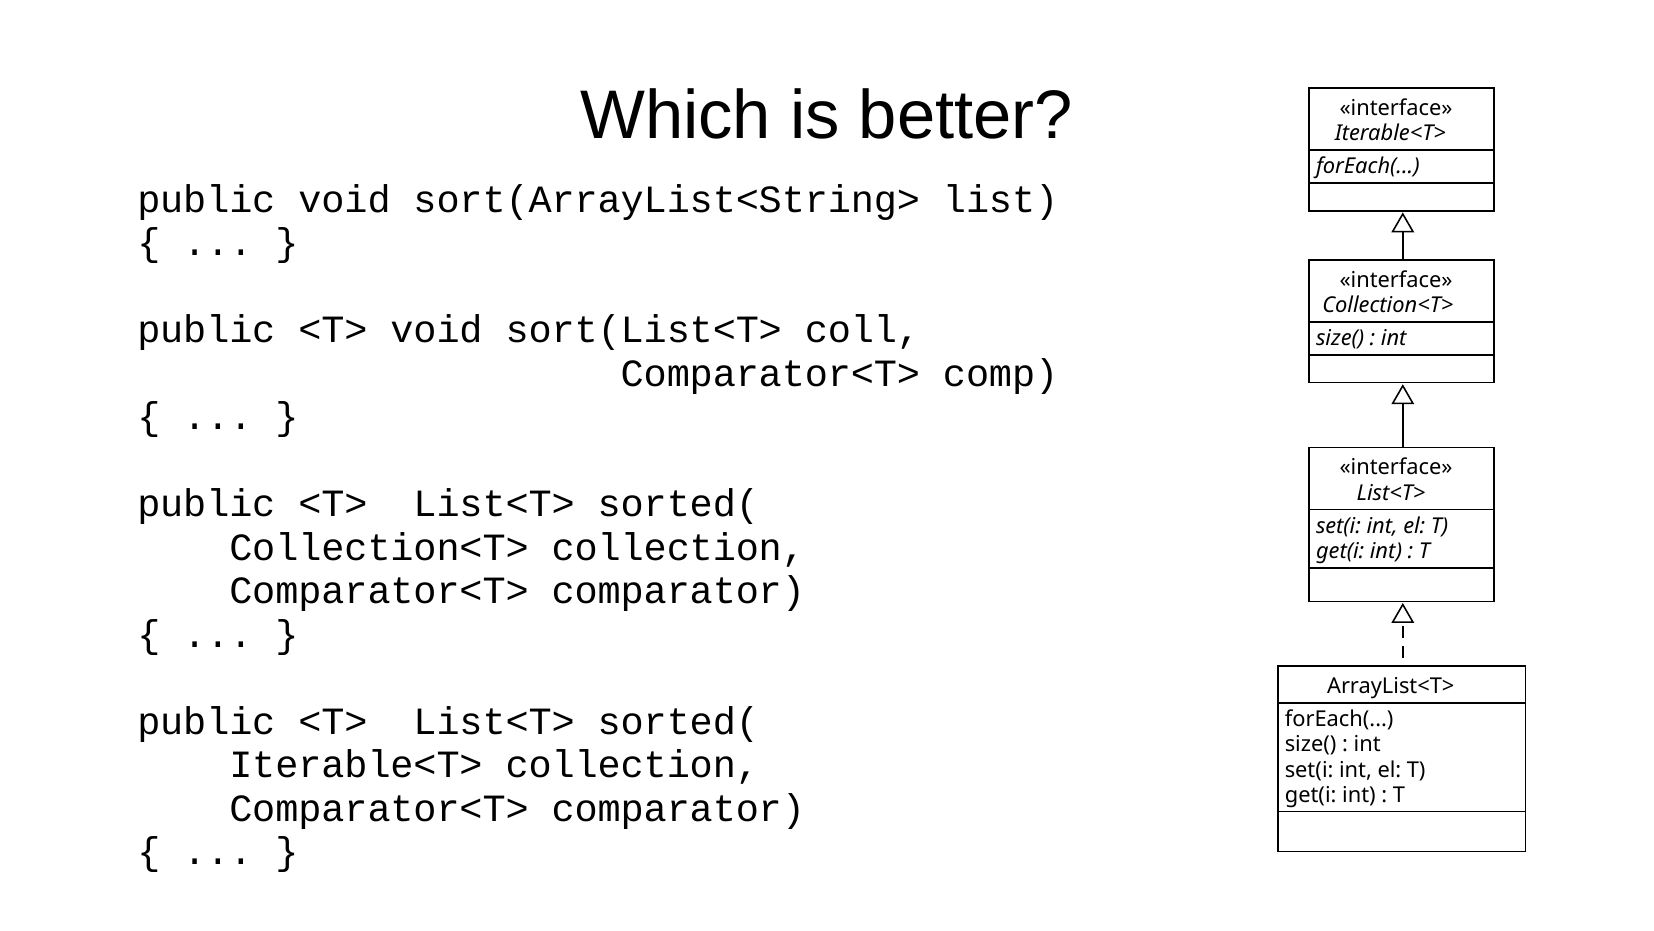

# Which is better?
public void sort(ArrayList<String> list)
{ ... }
public <T> void sort(List<T> coll,
 Comparator<T> comp)
{ ... }
public <T> List<T> sorted(
 Collection<T> collection,
 Comparator<T> comparator)
{ ... }
public <T> List<T> sorted(
 Iterable<T> collection,
 Comparator<T> comparator)
{ ... }